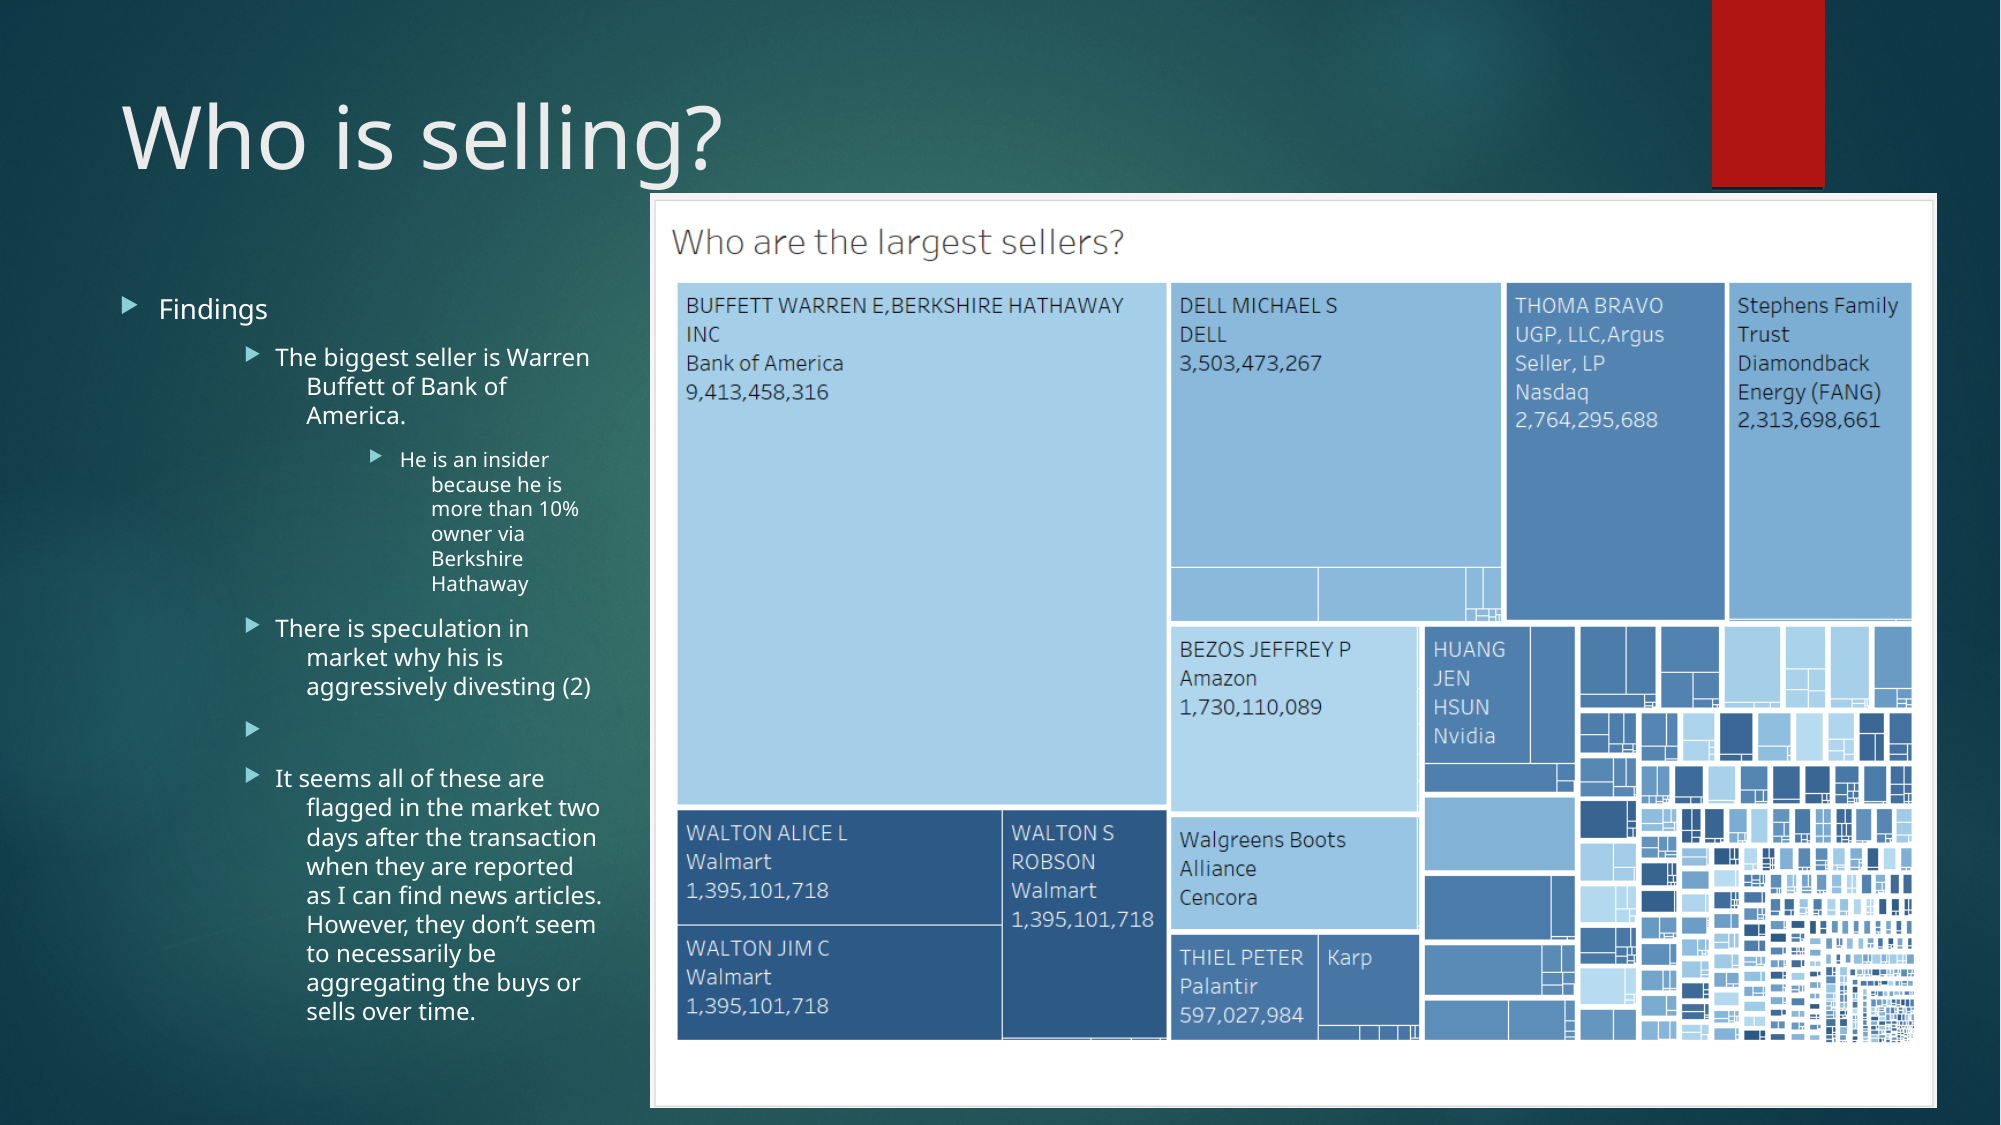

# Who is selling?
Findings
The biggest seller is Warren Buffett of Bank of America.
He is an insider because he is more than 10% owner via Berkshire Hathaway
There is speculation in market why his is aggressively divesting (2)
It seems all of these are flagged in the market two days after the transaction when they are reported as I can find news articles. However, they don’t seem to necessarily be aggregating the buys or sells over time.